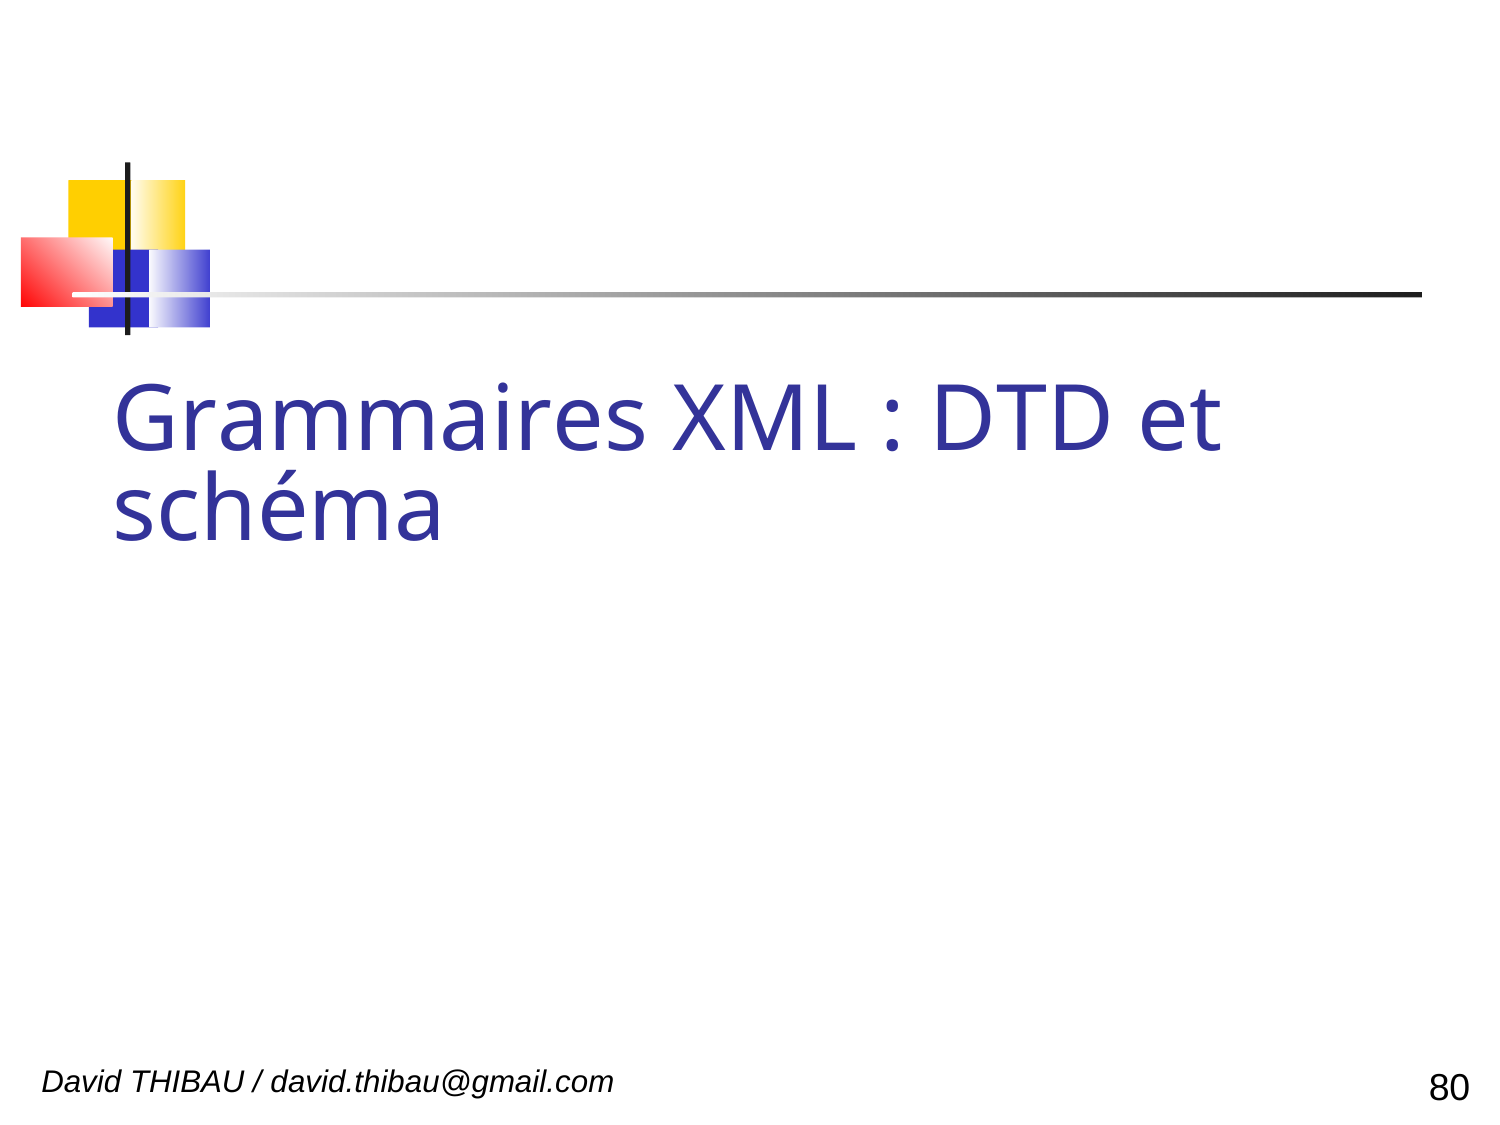

# Grammaires XML : DTD et schéma